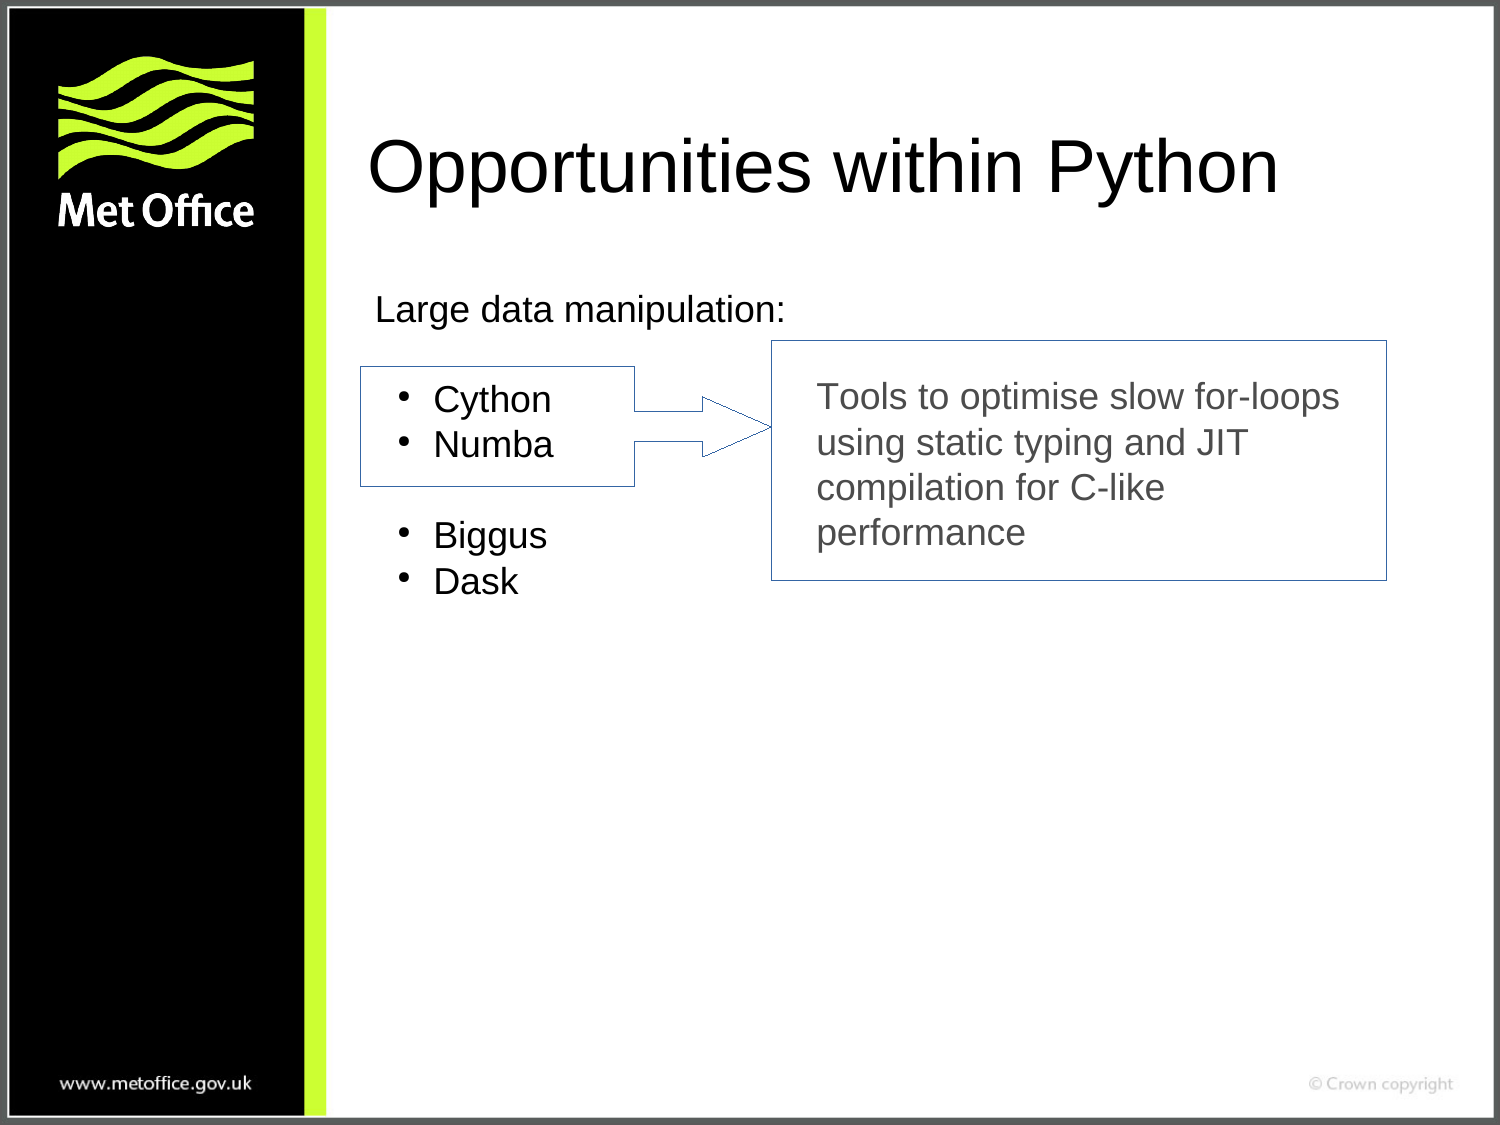

# Opportunities within Python
Large data manipulation:
Cython
Numba
Biggus
Dask
Tools to optimise slow for-loops using static typing and JIT compilation for C-like performance